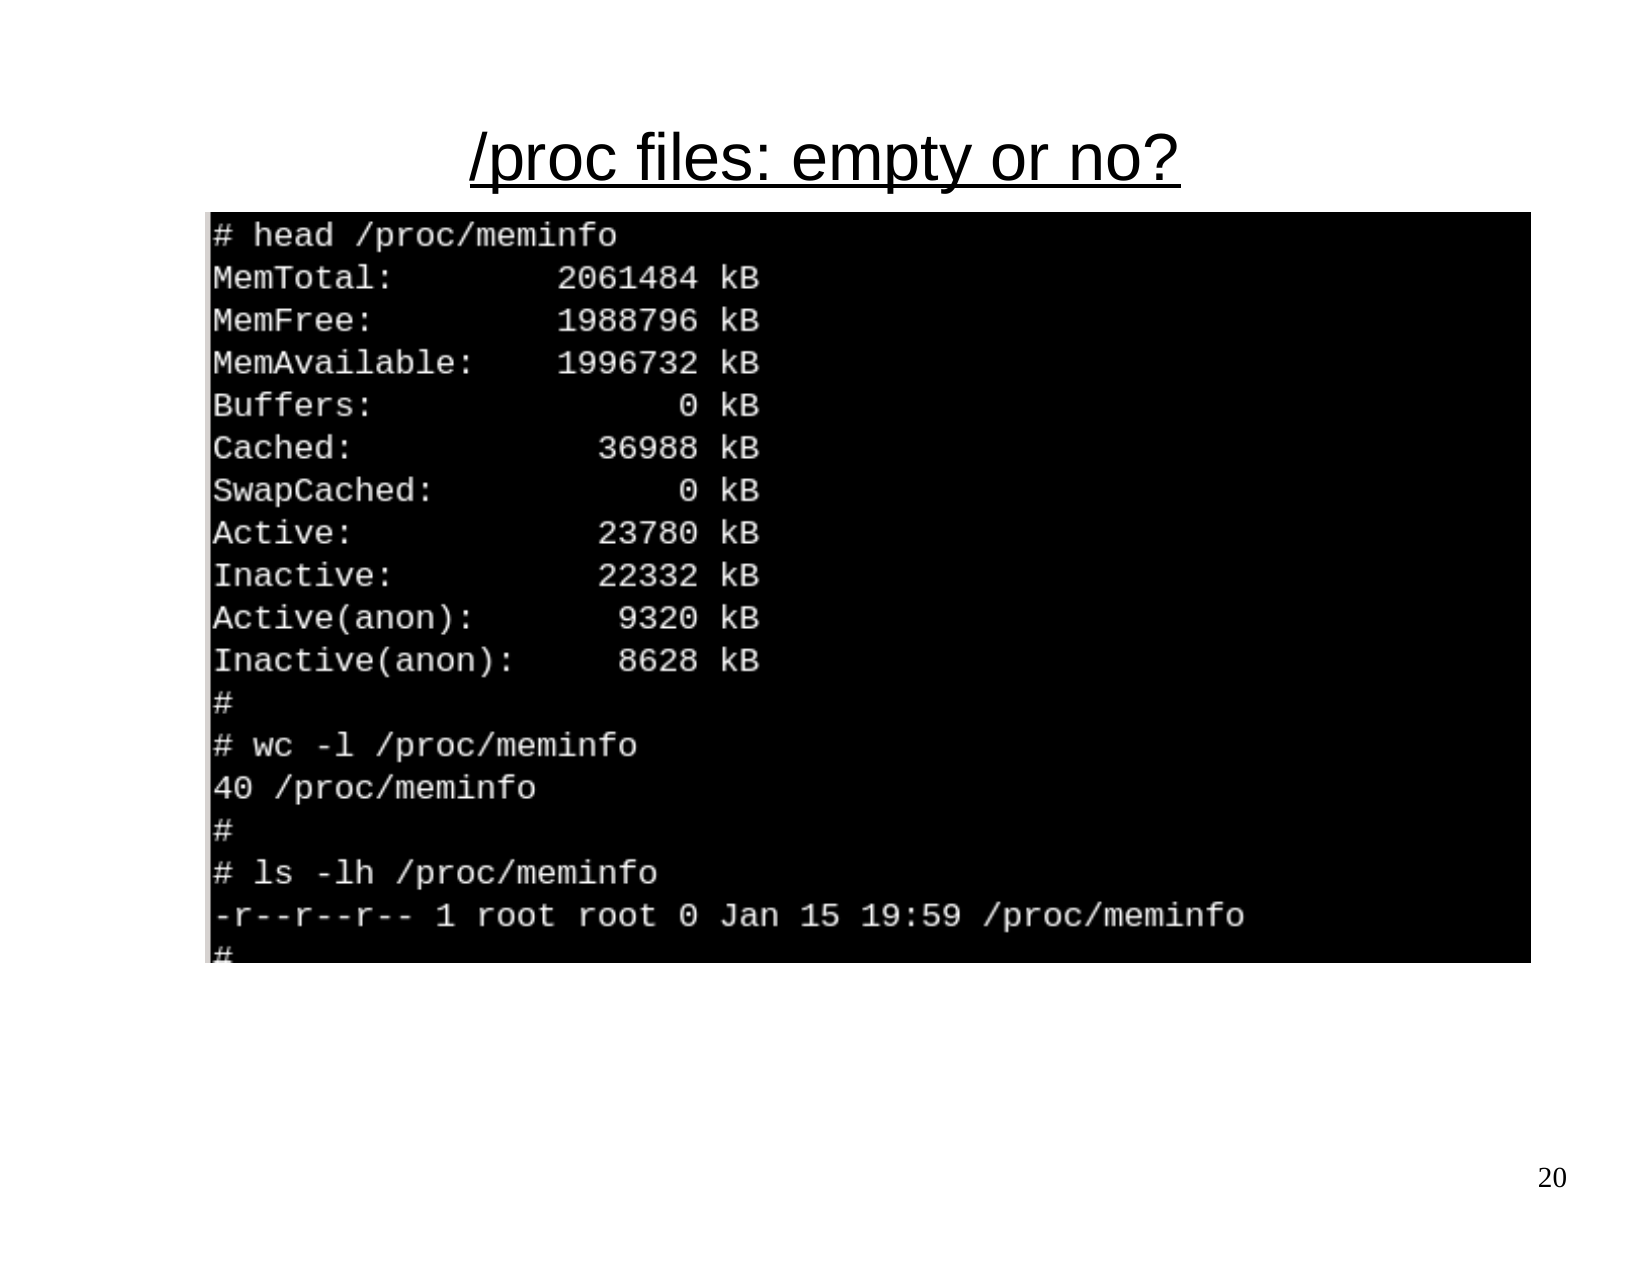

# /proc files: empty or no?
20